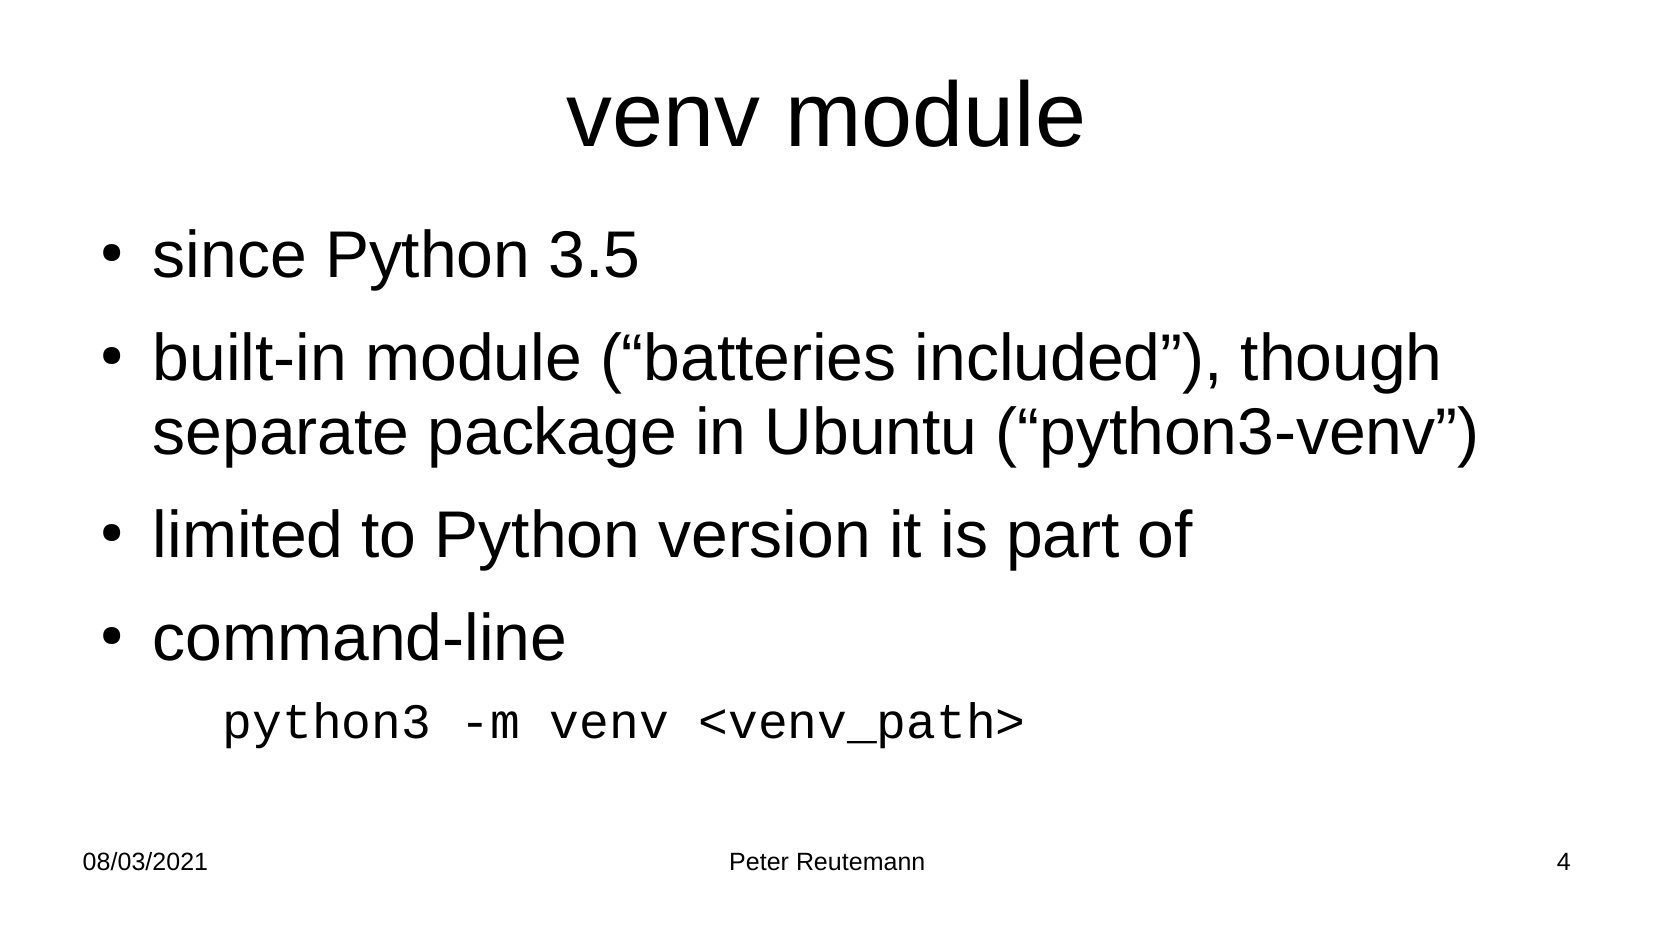

# venv module
since Python 3.5
built-in module (“batteries included”), though separate package in Ubuntu (“python3-venv”)
limited to Python version it is part of
command-line
python3 -m venv <venv_path>
08/03/2021
Peter Reutemann
4